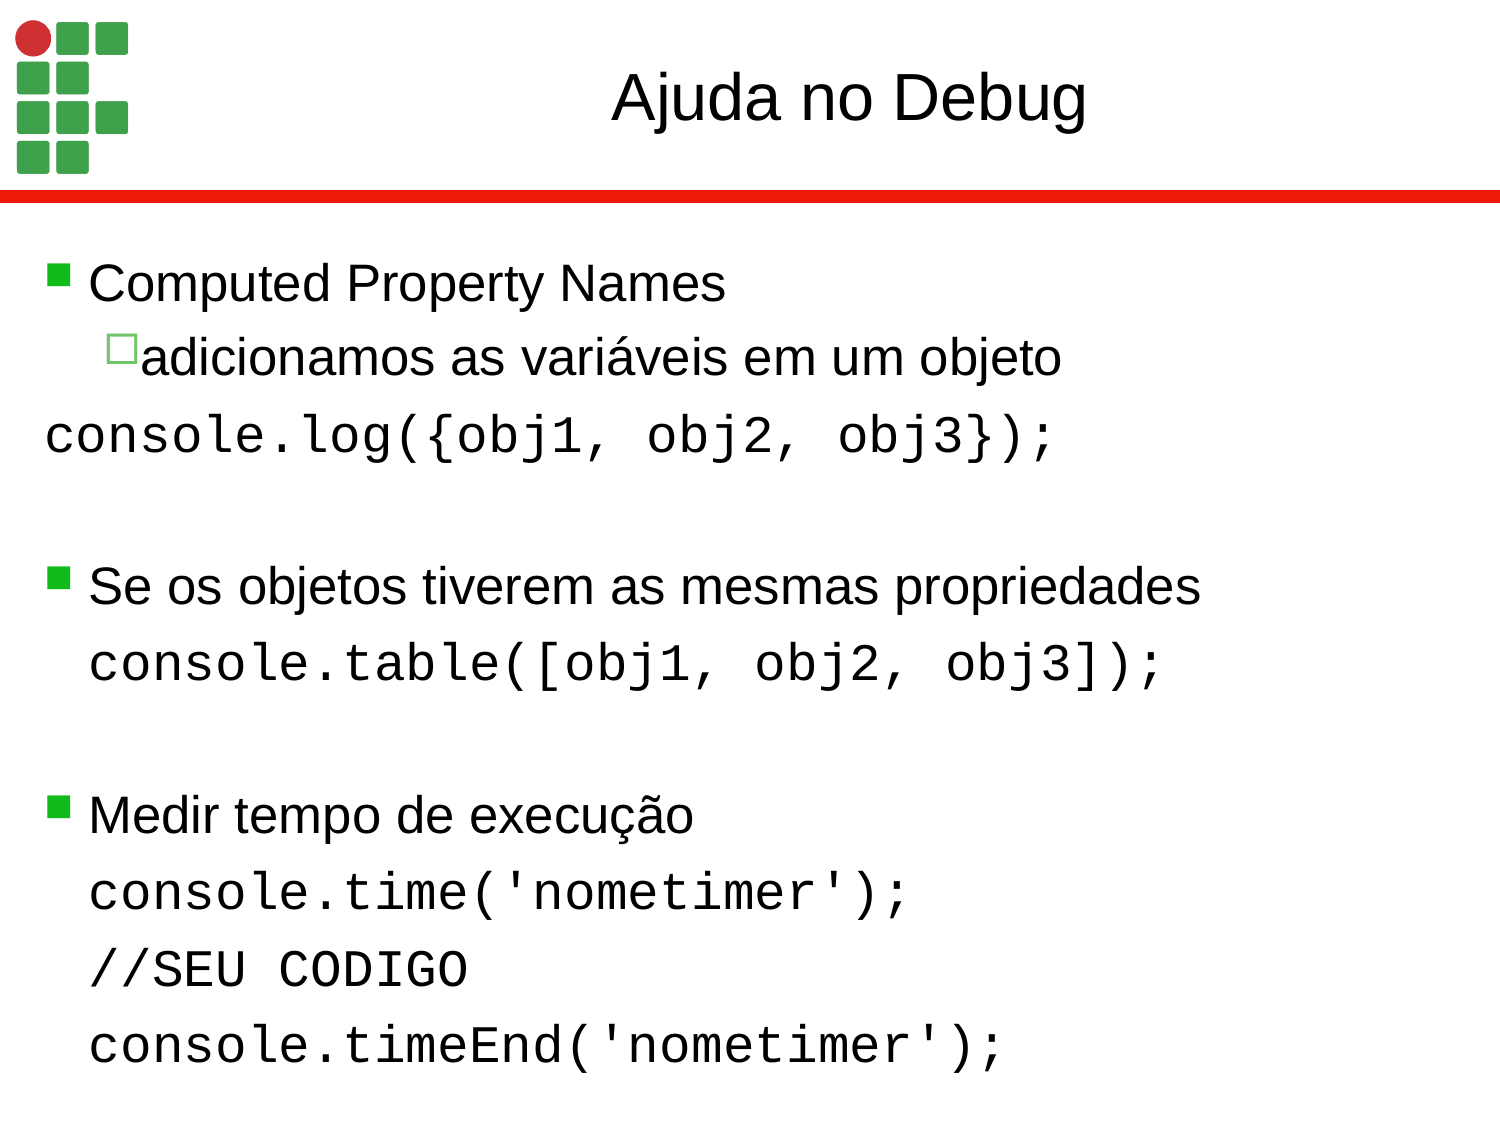

# Ajuda no Debug
Computed Property Names
adicionamos as variáveis em um objeto
console.log({obj1, obj2, obj3});
Se os objetos tiverem as mesmas propriedades
console.table([obj1, obj2, obj3]);
Medir tempo de execução
console.time('nometimer');
//SEU CODIGO
console.timeEnd('nometimer');